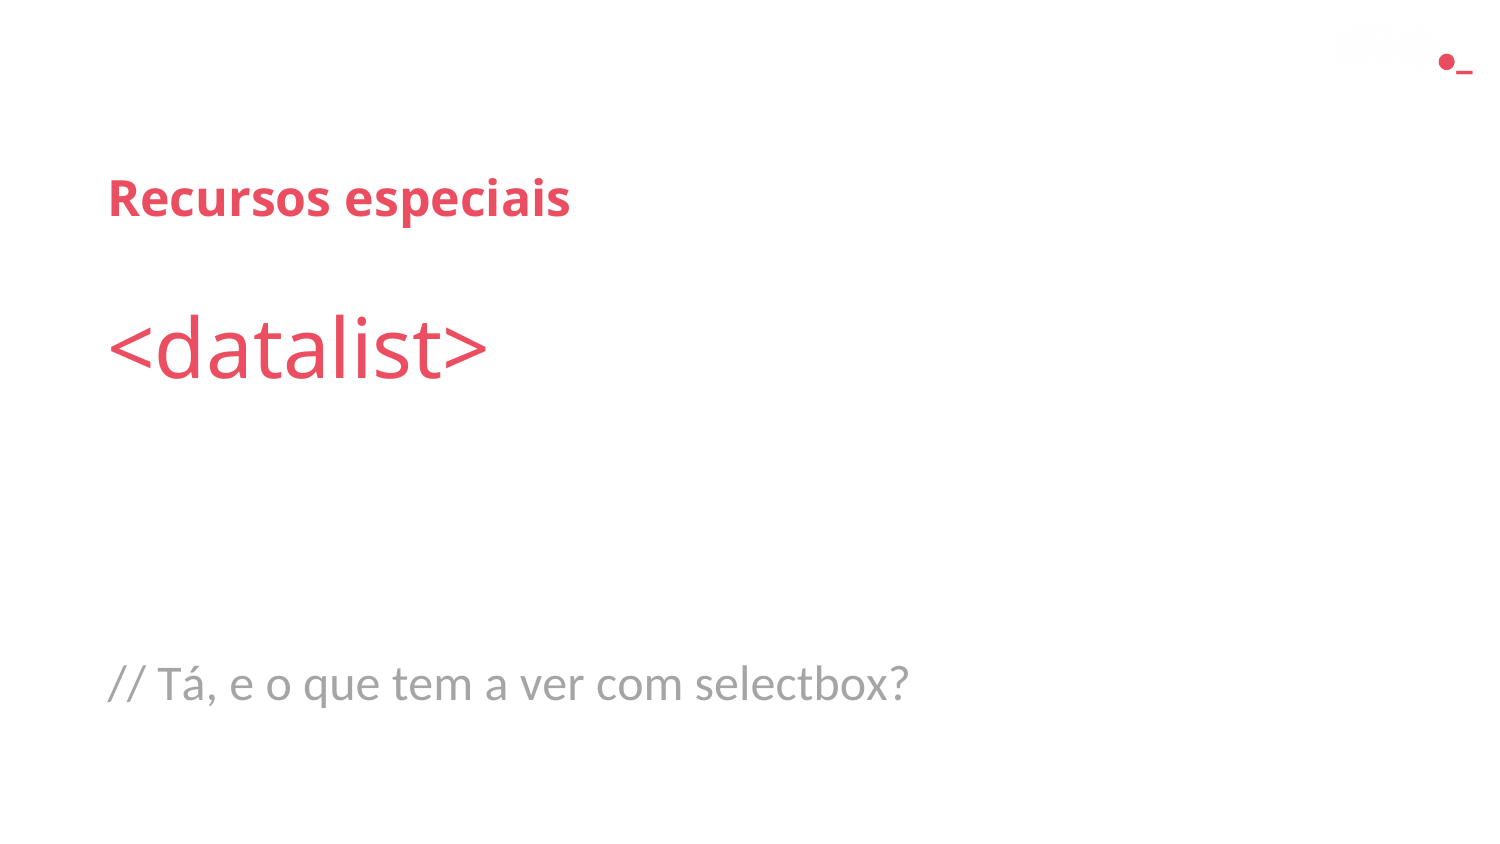

Recursos especiais
<datalist>
// Tá, e o que tem a ver com selectbox?